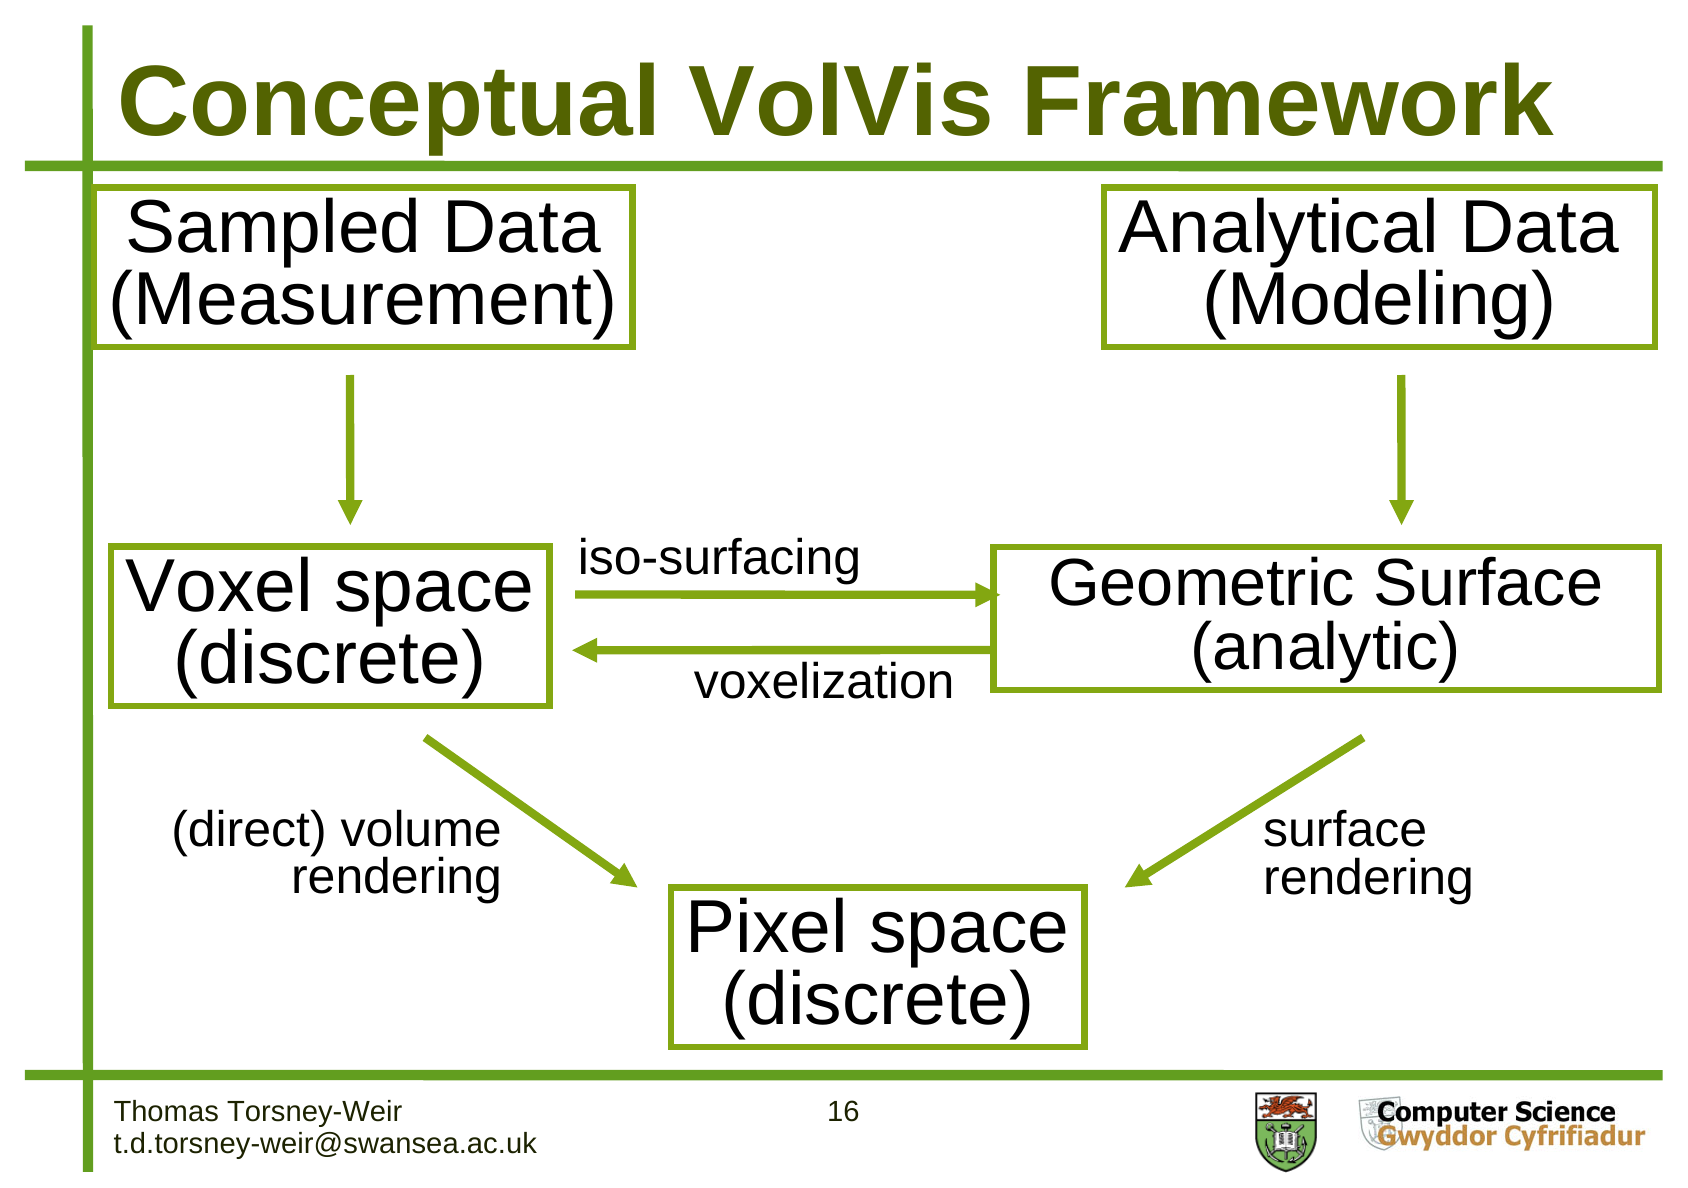

# Conceptual VolVis Framework
Sampled Data
(Measurement)
Analytical Data
(Modeling)
iso-surfacing
Voxel space
(discrete)
Geometric Surface
(analytic)
voxelization
 (direct) volume
rendering
surface
rendering
Pixel space
(discrete)